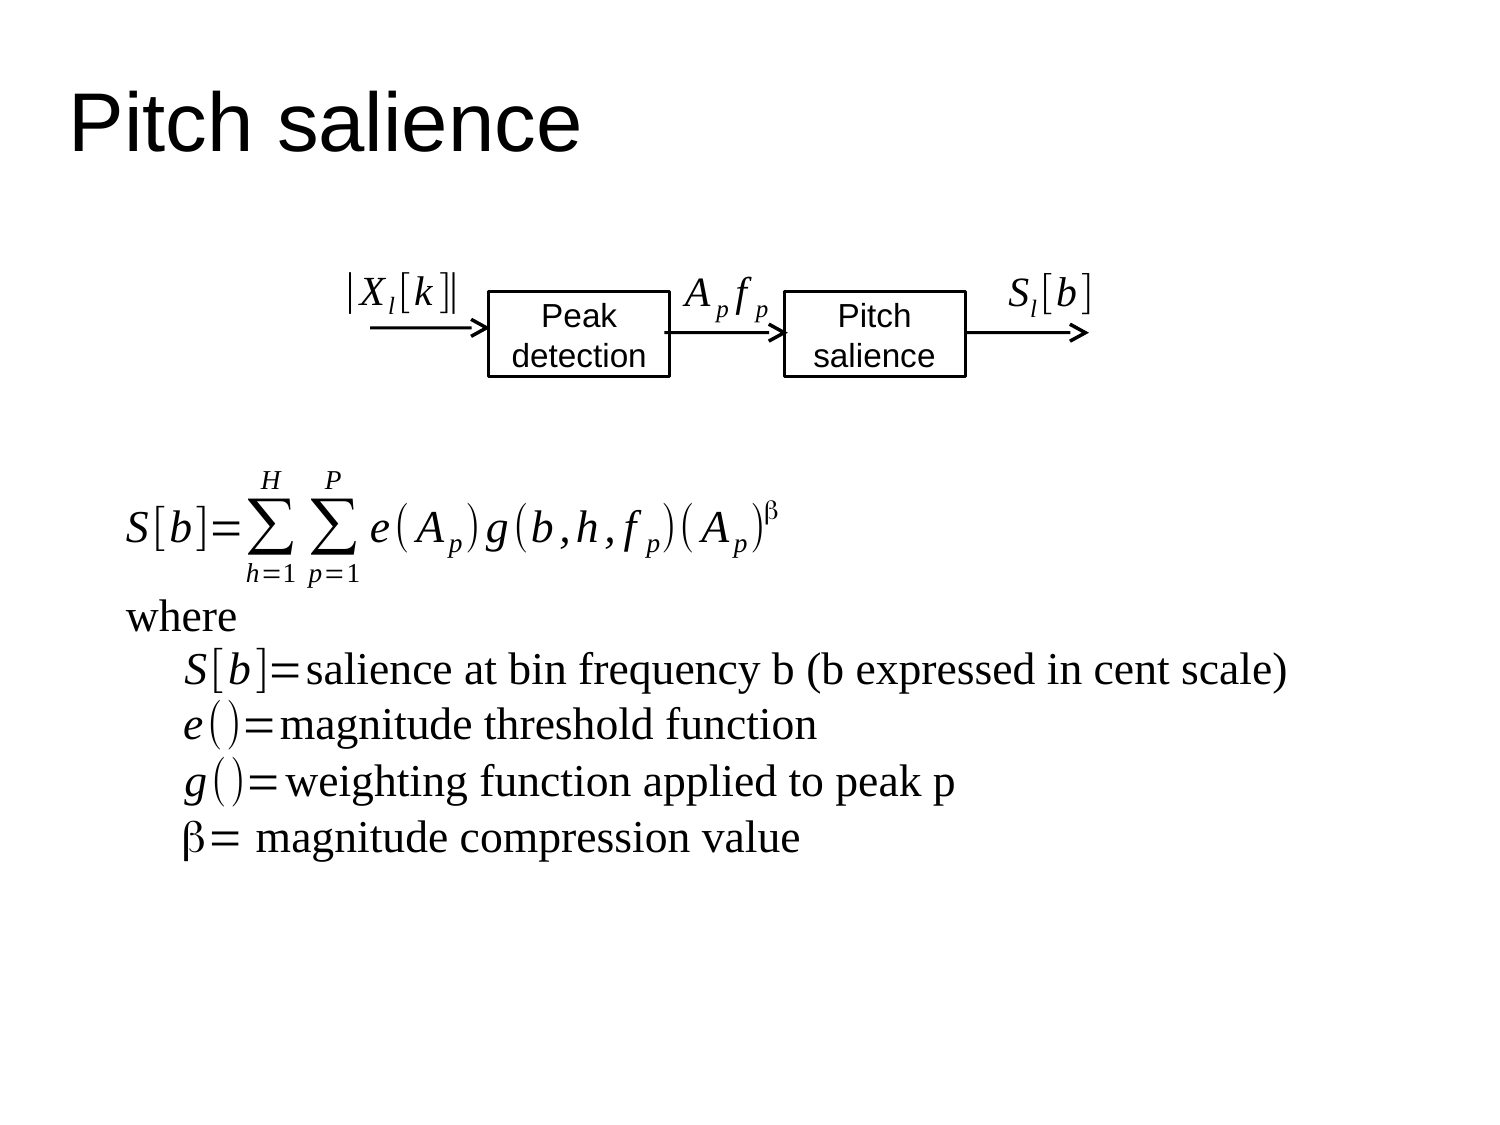

# Pitch salience
Peak detection
Pitch salience